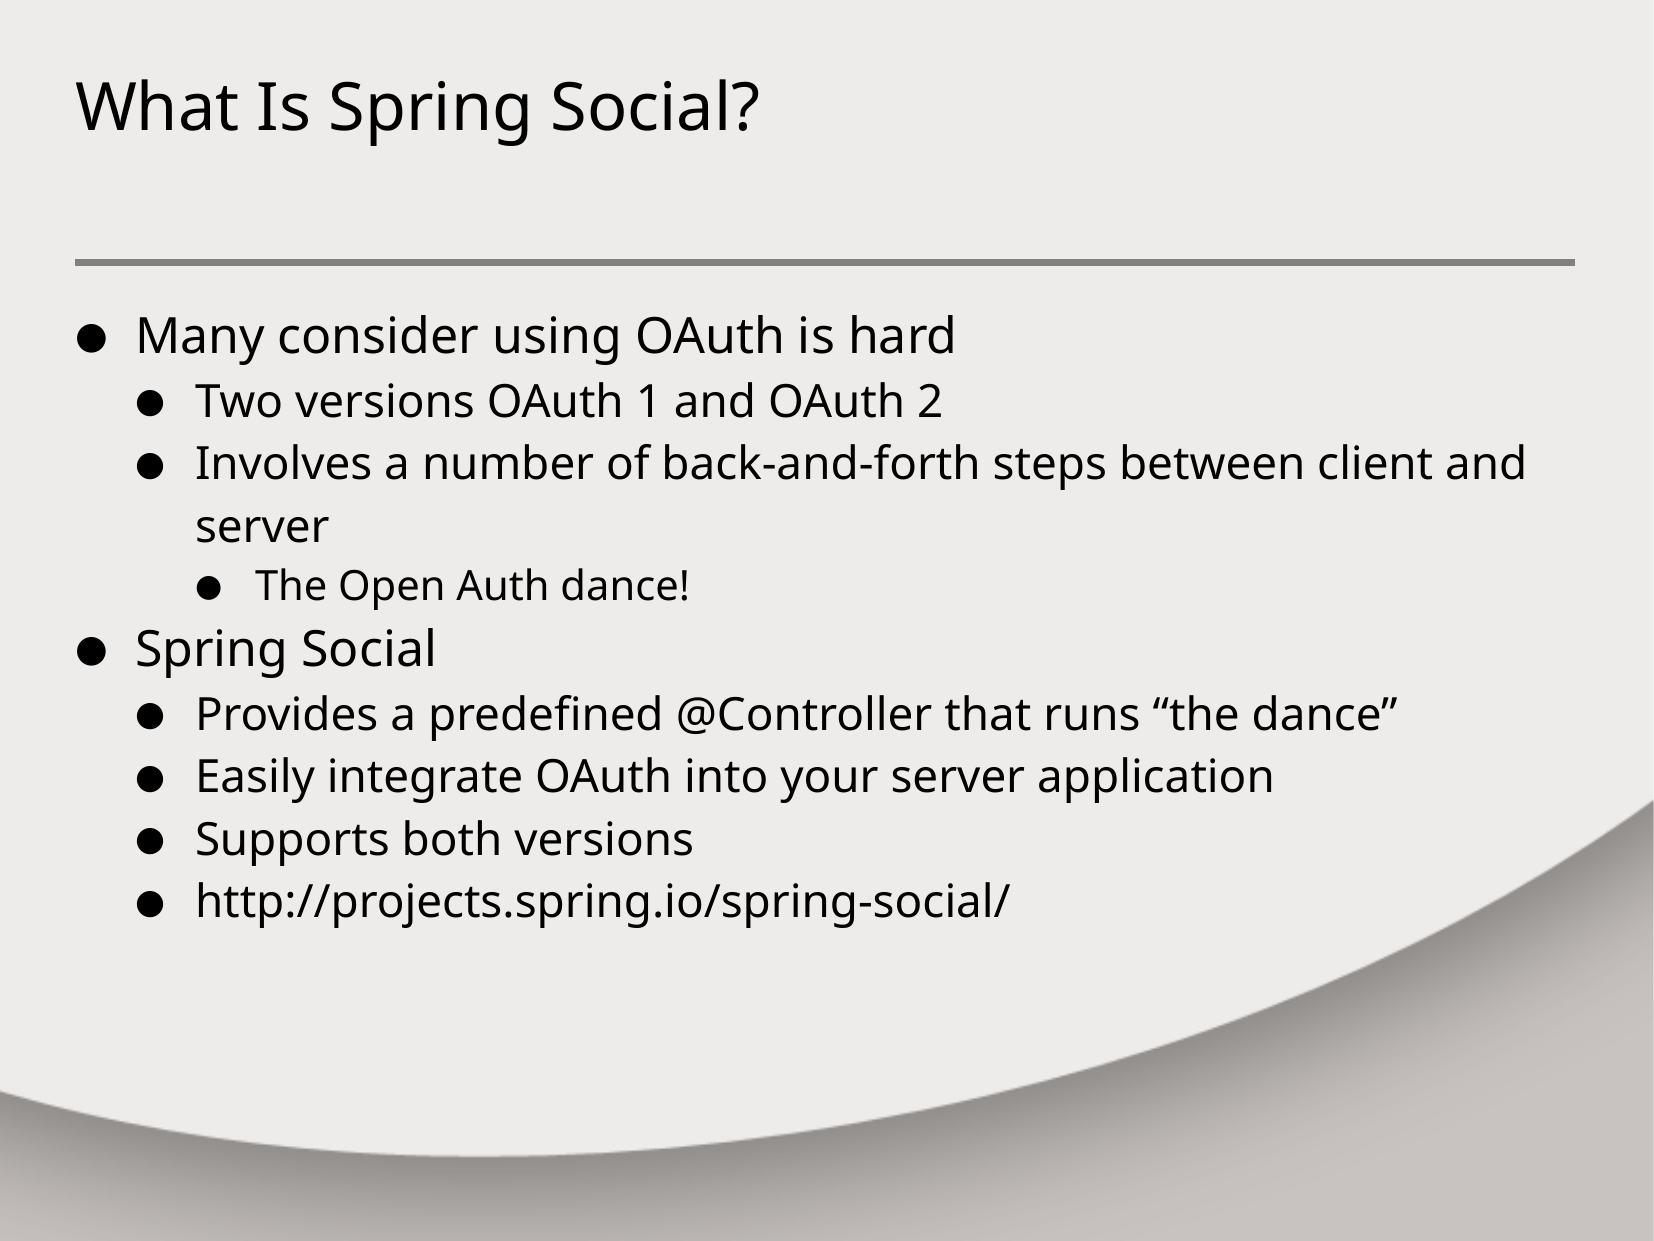

# What Is Spring Social?
Many consider using OAuth is hard
Two versions OAuth 1 and OAuth 2
Involves a number of back-and-forth steps between client and server
The Open Auth dance!
Spring Social
Provides a predefined @Controller that runs “the dance”
Easily integrate OAuth into your server application
Supports both versions
http://projects.spring.io/spring-social/